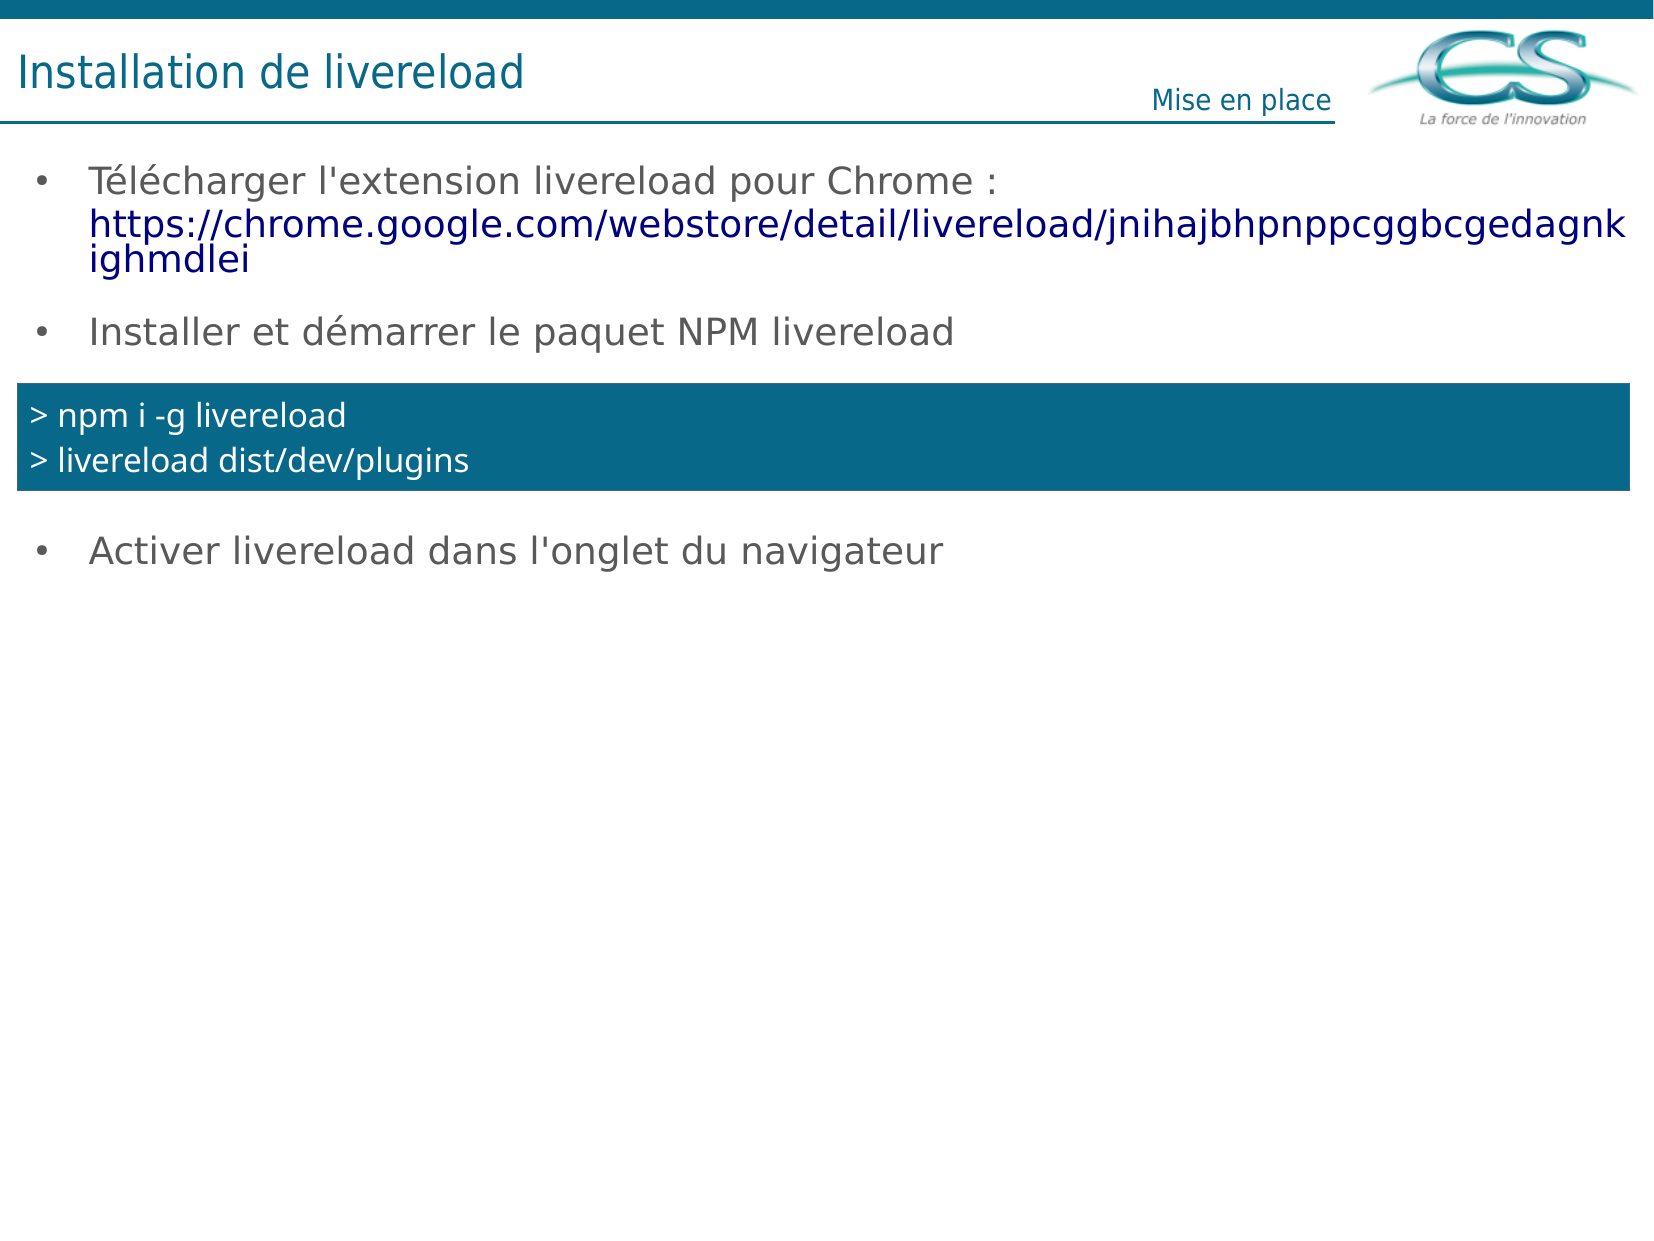

Installation de livereload
Mise en place
# Télécharger l'extension livereload pour Chrome : https://chrome.google.com/webstore/detail/livereload/jnihajbhpnppcggbcgedagnkighmdlei
Installer et démarrer le paquet NPM livereload
Activer livereload dans l'onglet du navigateur
> npm i -g livereload
> livereload dist/dev/plugins